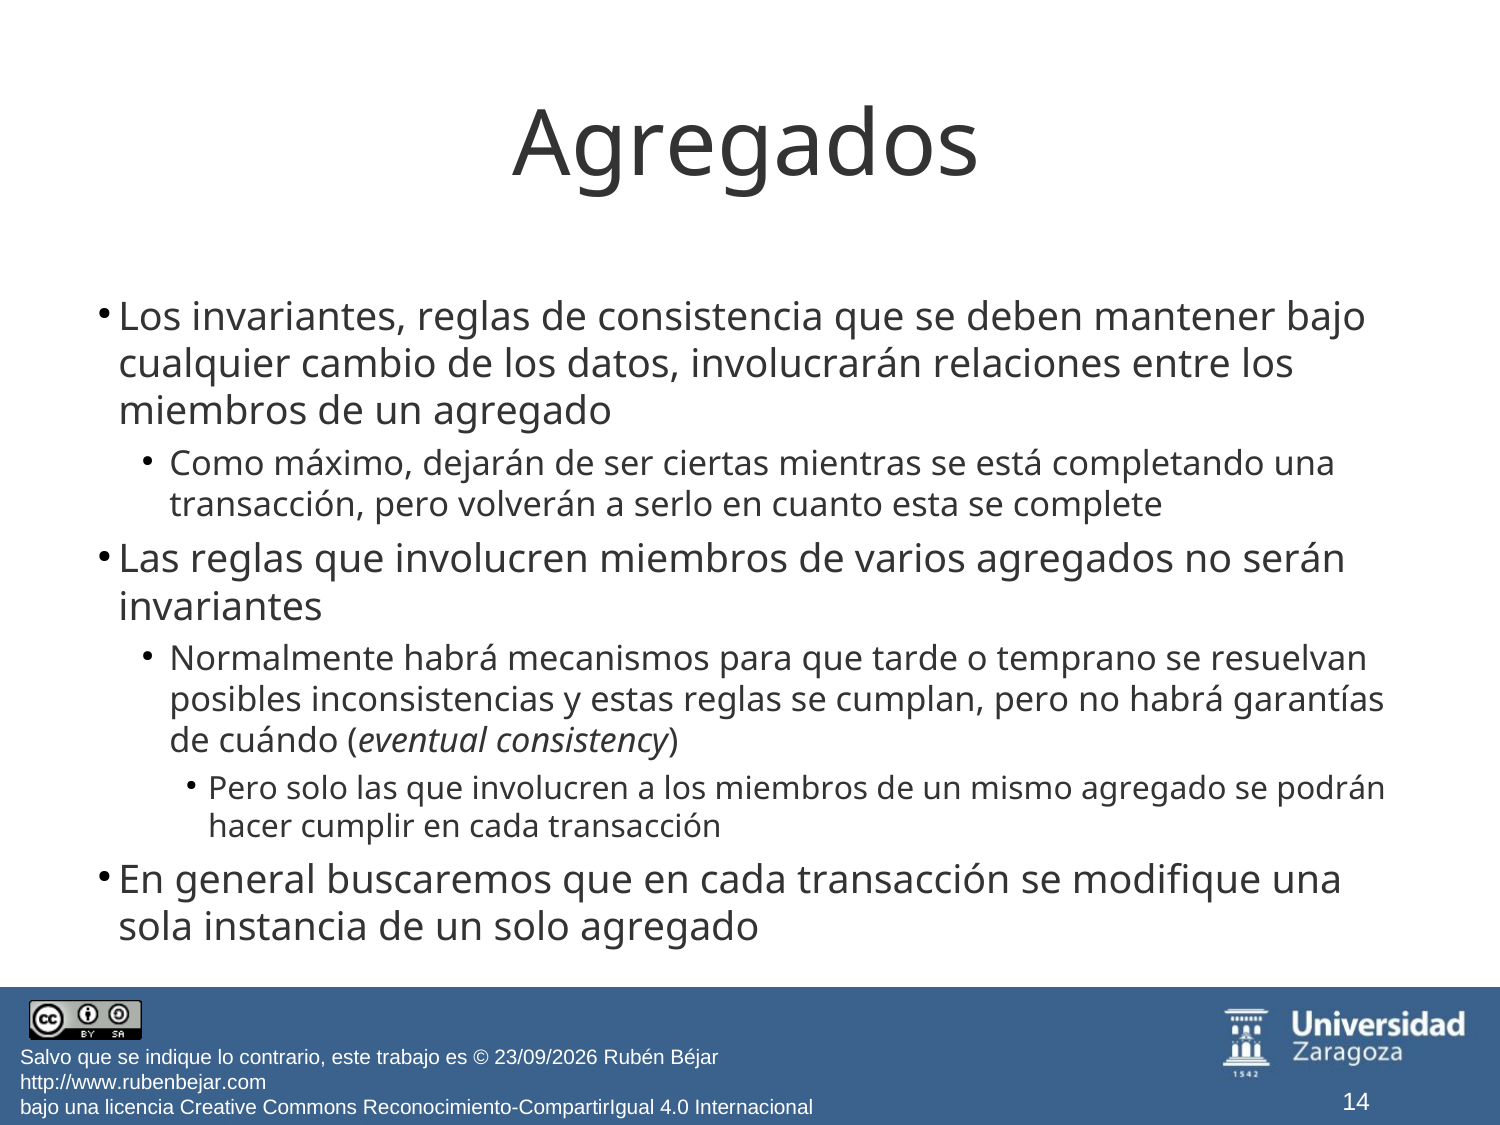

# Agregados
Los invariantes, reglas de consistencia que se deben mantener bajo cualquier cambio de los datos, involucrarán relaciones entre los miembros de un agregado
Como máximo, dejarán de ser ciertas mientras se está completando una transacción, pero volverán a serlo en cuanto esta se complete
Las reglas que involucren miembros de varios agregados no serán invariantes
Normalmente habrá mecanismos para que tarde o temprano se resuelvan posibles inconsistencias y estas reglas se cumplan, pero no habrá garantías de cuándo (eventual consistency)
Pero solo las que involucren a los miembros de un mismo agregado se podrán hacer cumplir en cada transacción
En general buscaremos que en cada transacción se modifique una sola instancia de un solo agregado